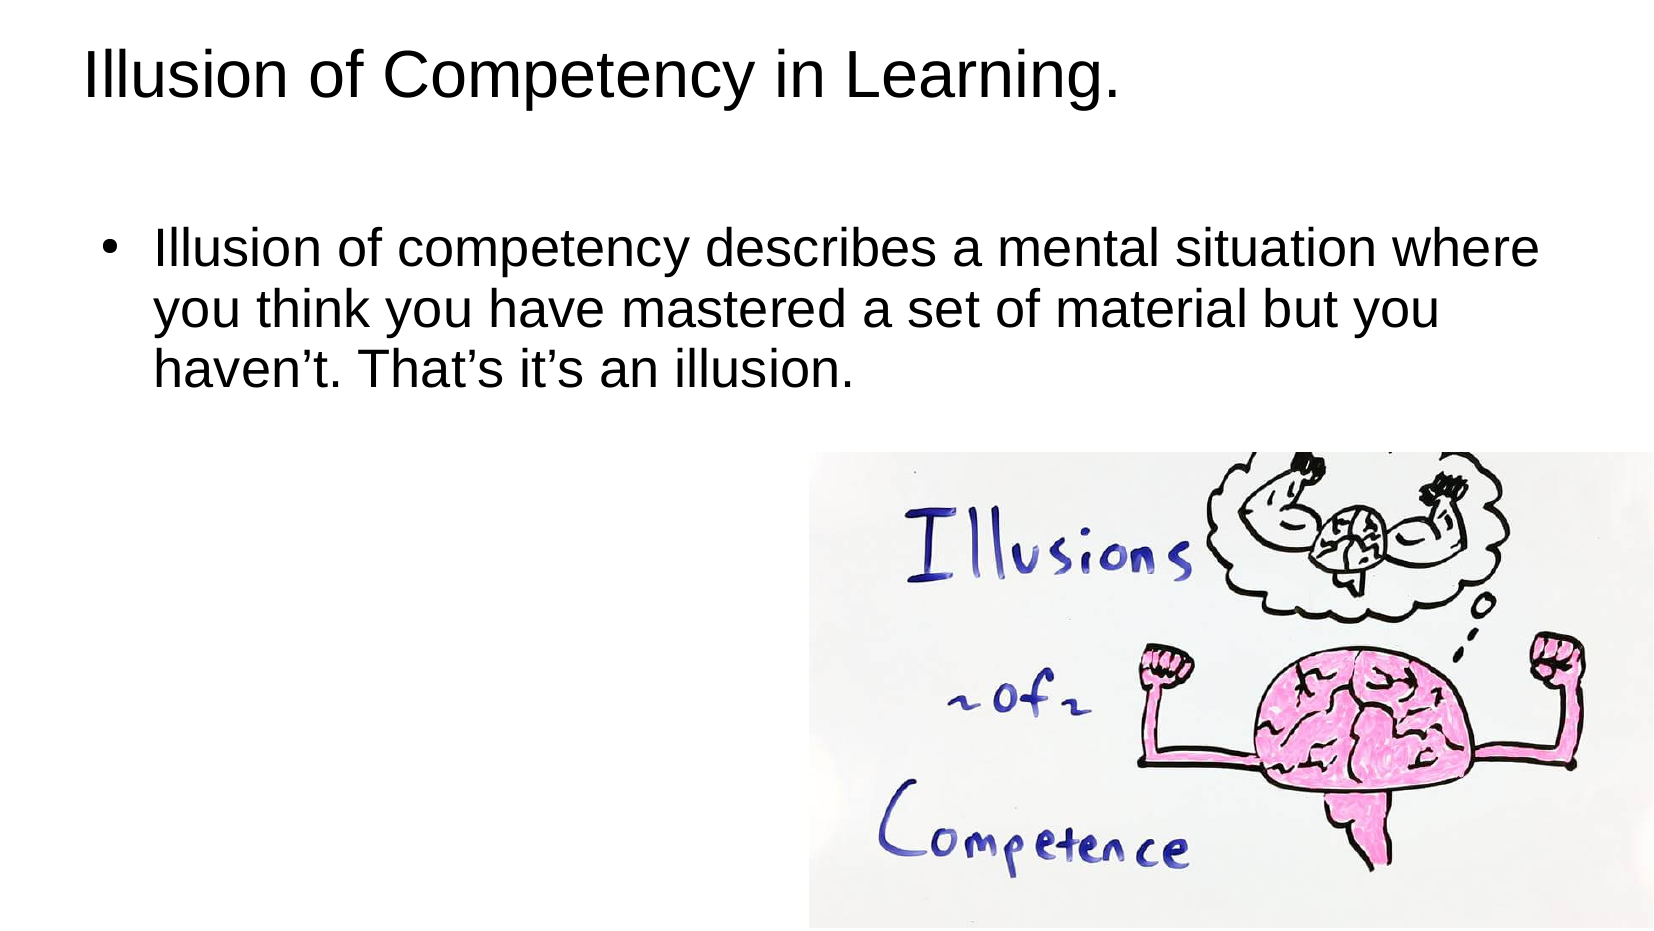

# Illusion of Competency in Learning.
Illusion of competency describes a mental situation where you think you have mastered a set of material but you haven’t. That’s it’s an illusion.